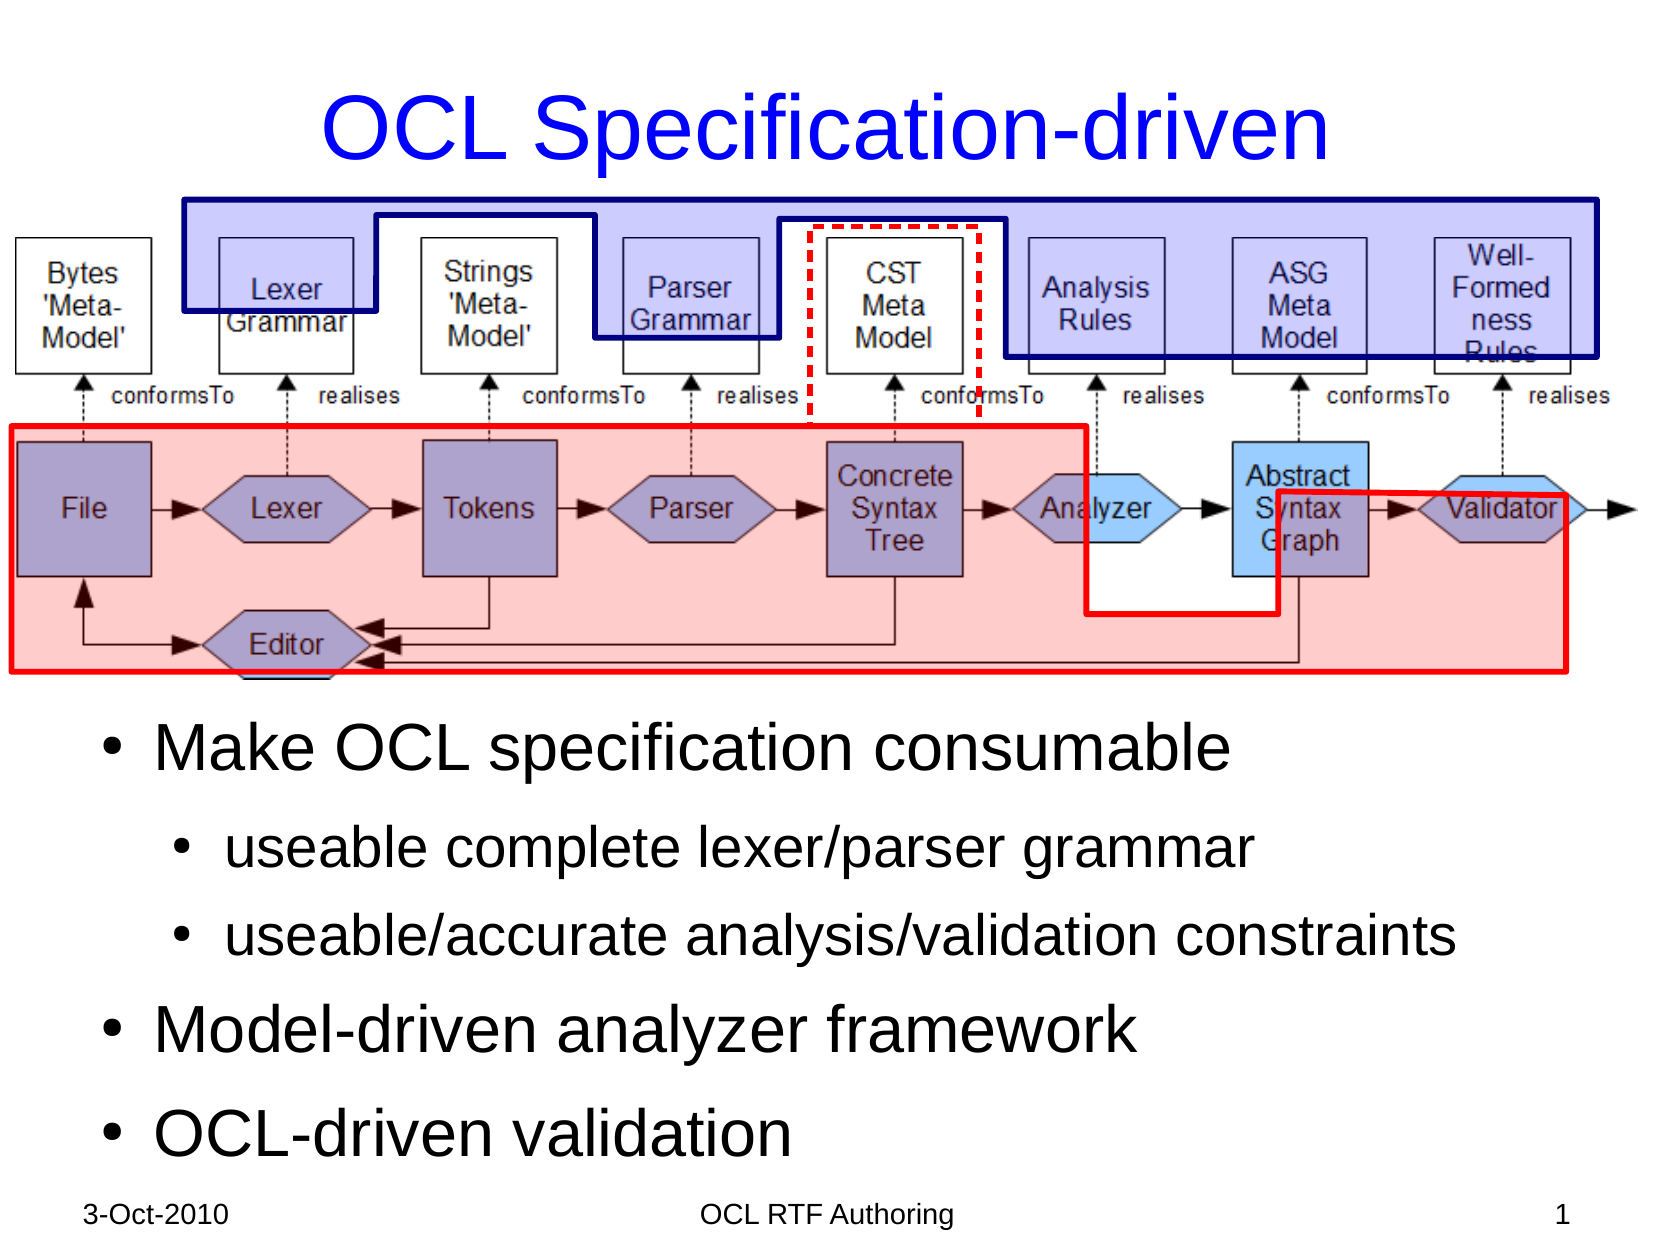

# OCL Specification-driven
Make OCL specification consumable
useable complete lexer/parser grammar
useable/accurate analysis/validation constraints
Model-driven analyzer framework
OCL-driven validation
3-Oct-2010
OCL RTF Authoring
1